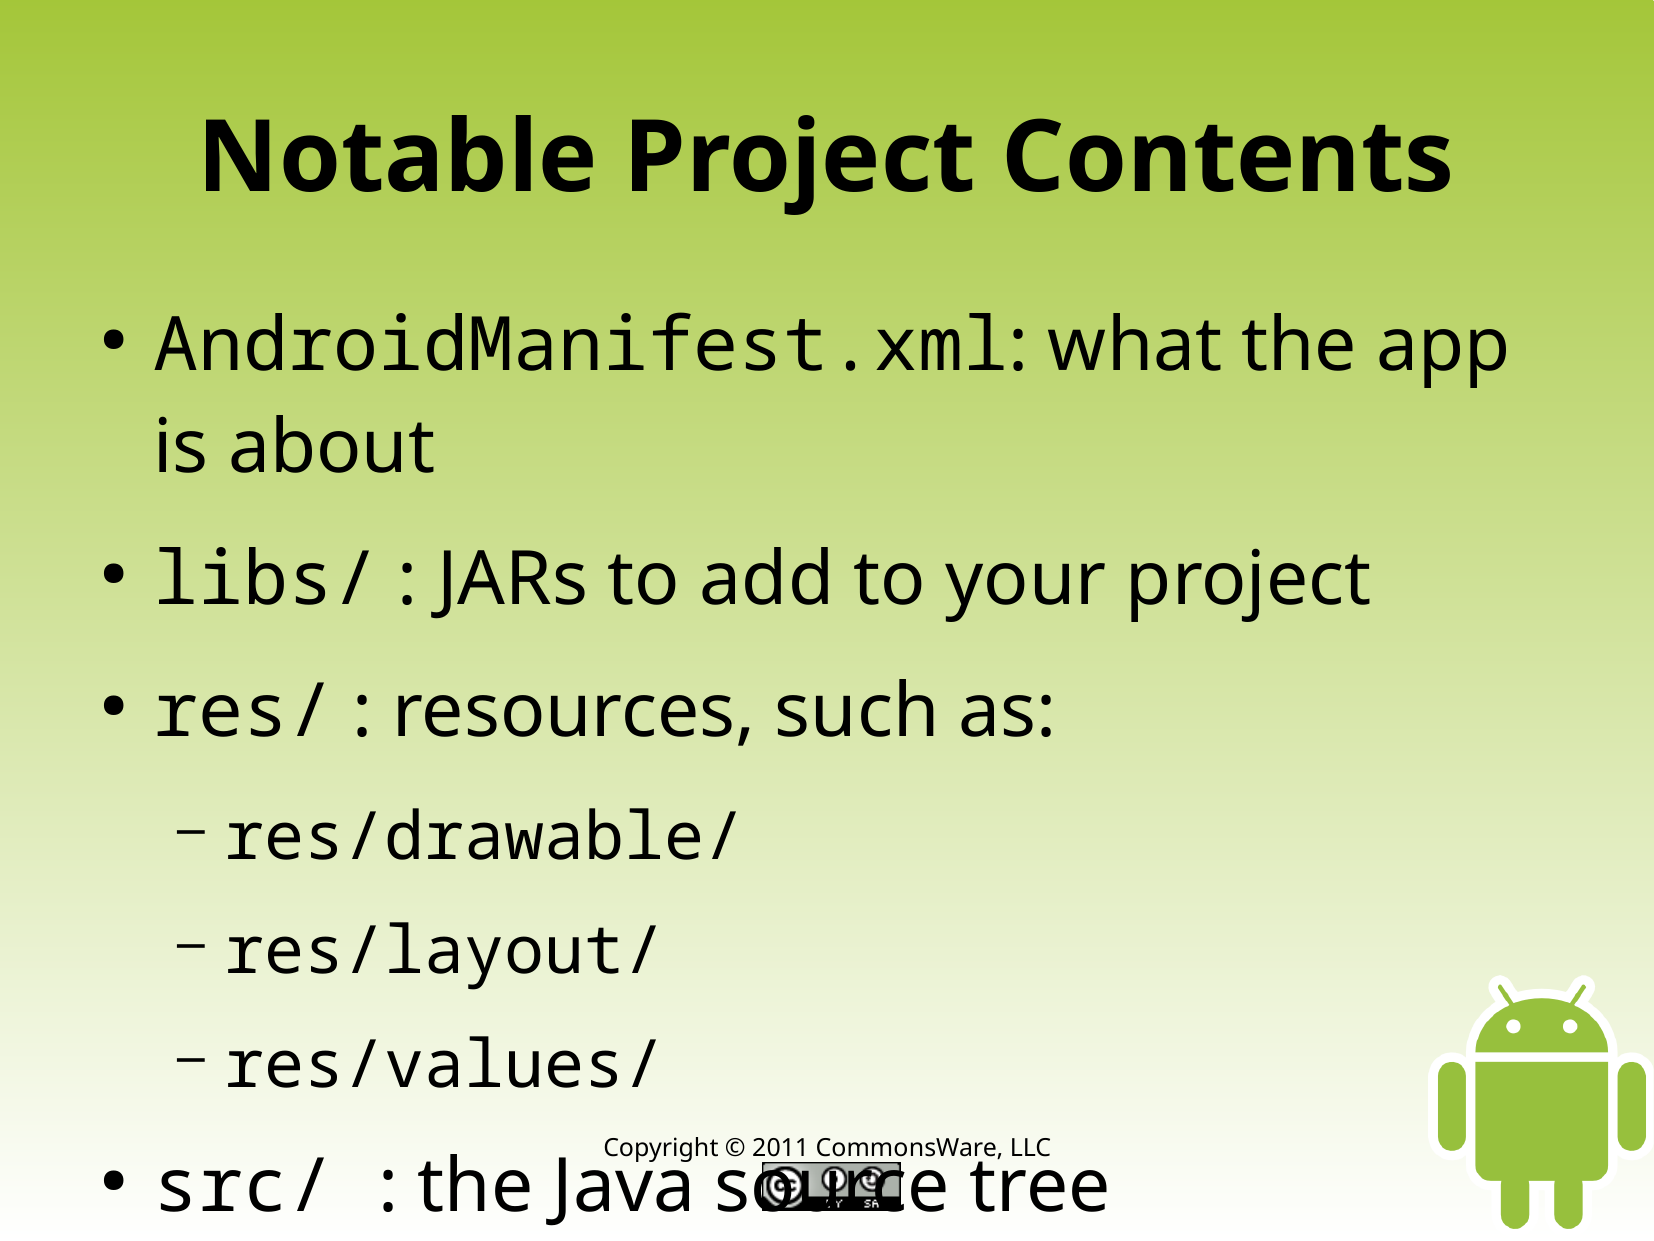

# Notable Project Contents
AndroidManifest.xml: what the app is about
libs/ : JARs to add to your project
res/ : resources, such as:
res/drawable/
res/layout/
res/values/
src/ : the Java source tree